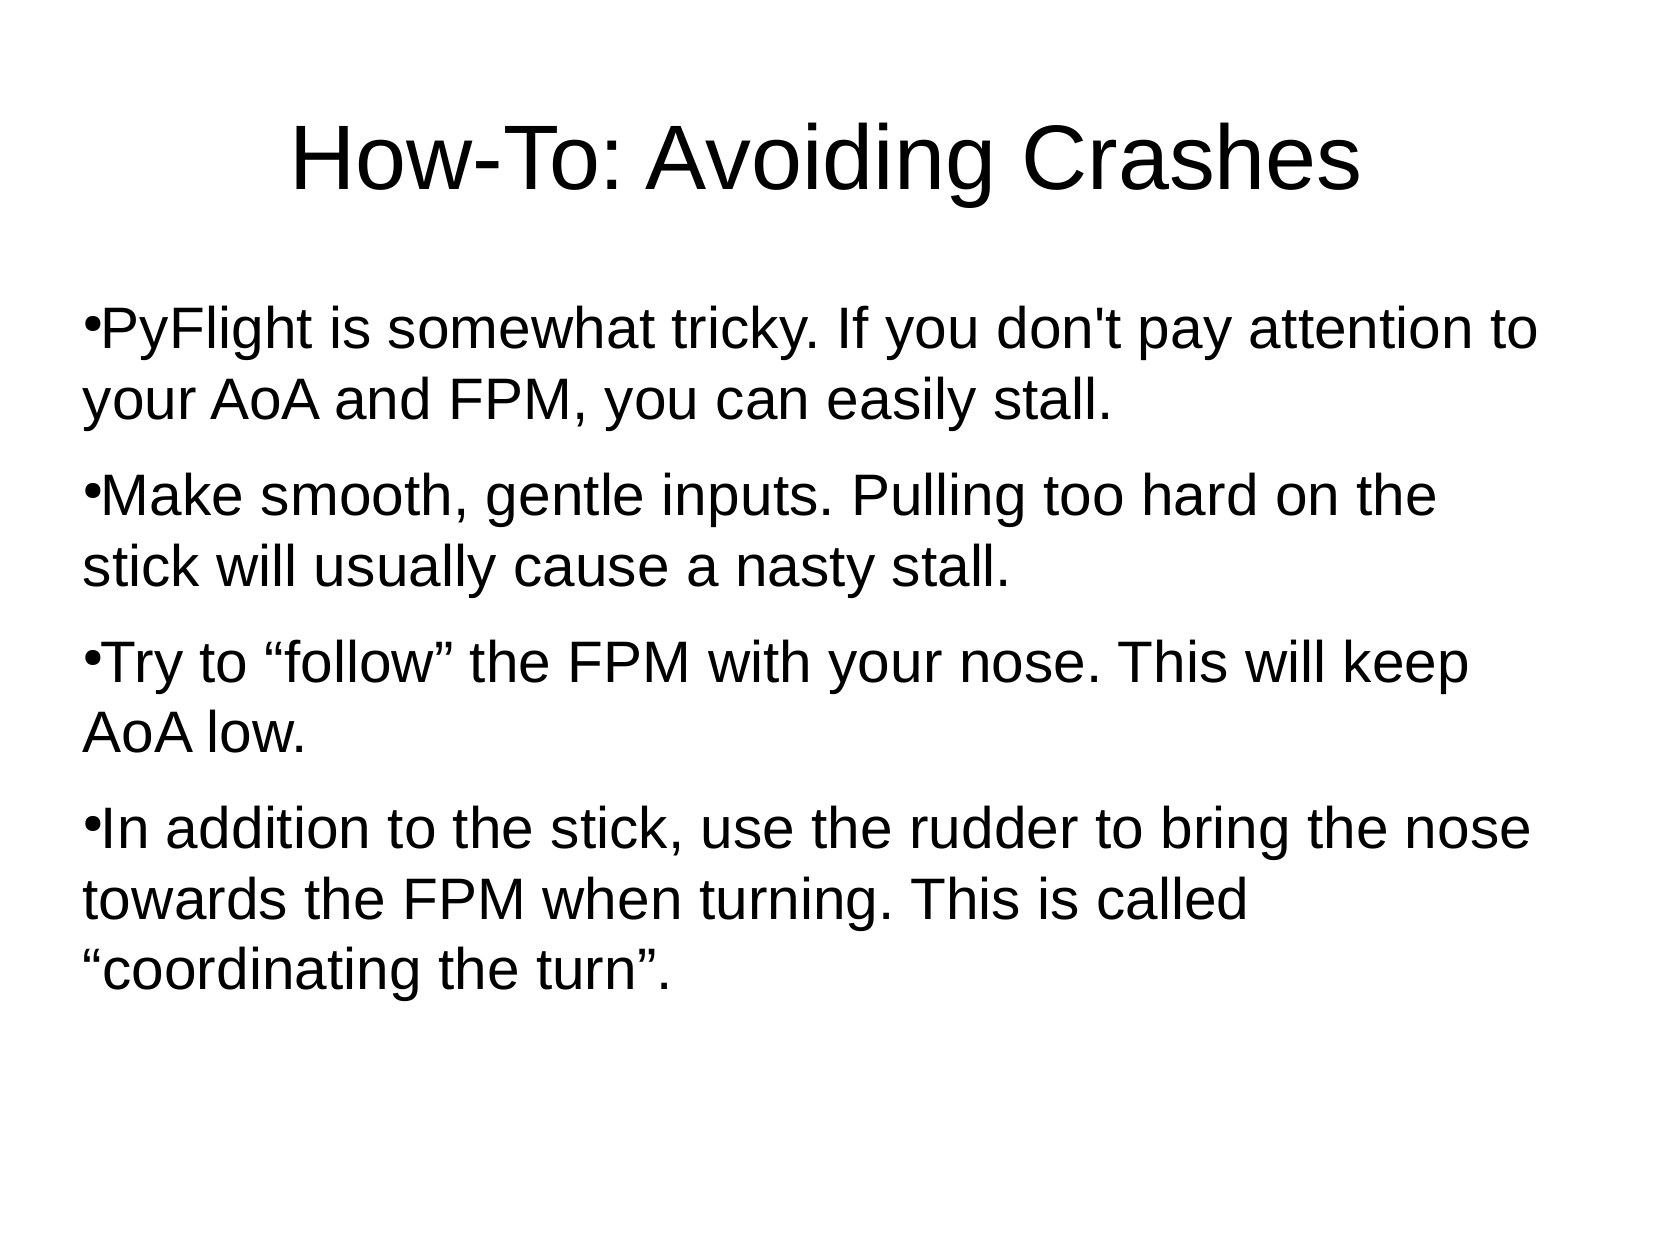

# How-To: Avoiding Crashes
PyFlight is somewhat tricky. If you don't pay attention to your AoA and FPM, you can easily stall.
Make smooth, gentle inputs. Pulling too hard on the stick will usually cause a nasty stall.
Try to “follow” the FPM with your nose. This will keep AoA low.
In addition to the stick, use the rudder to bring the nose towards the FPM when turning. This is called “coordinating the turn”.